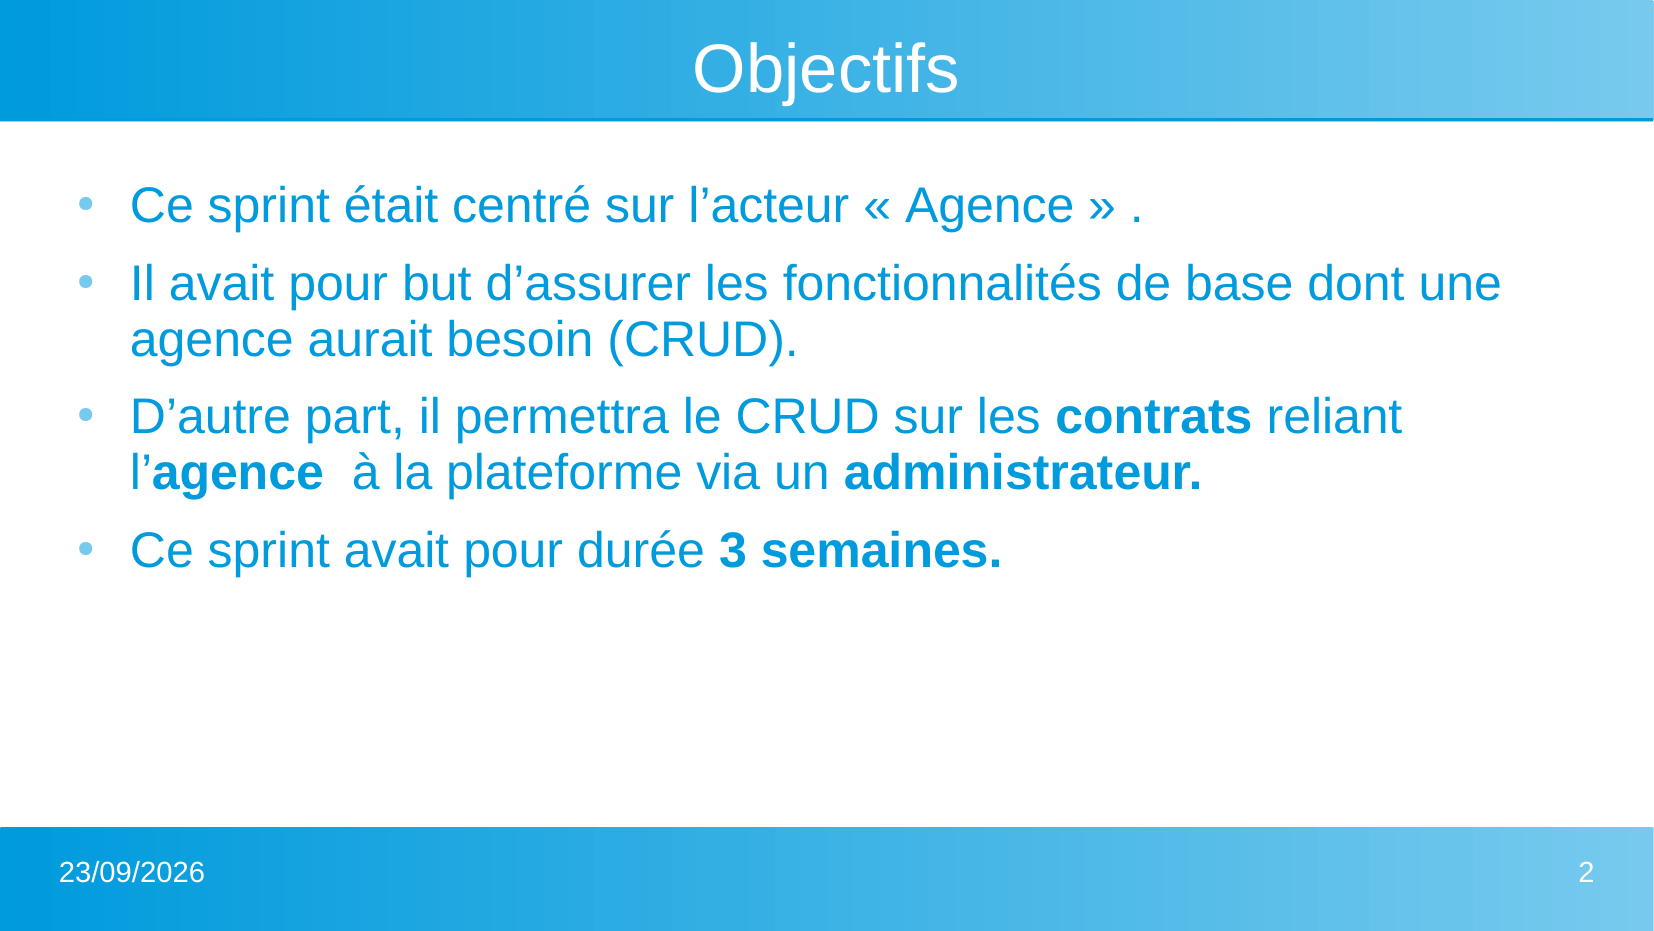

# Objectifs
Ce sprint était centré sur l’acteur « Agence » .
Il avait pour but d’assurer les fonctionnalités de base dont une agence aurait besoin (CRUD).
D’autre part, il permettra le CRUD sur les contrats reliant l’agence à la plateforme via un administrateur.
Ce sprint avait pour durée 3 semaines.
2